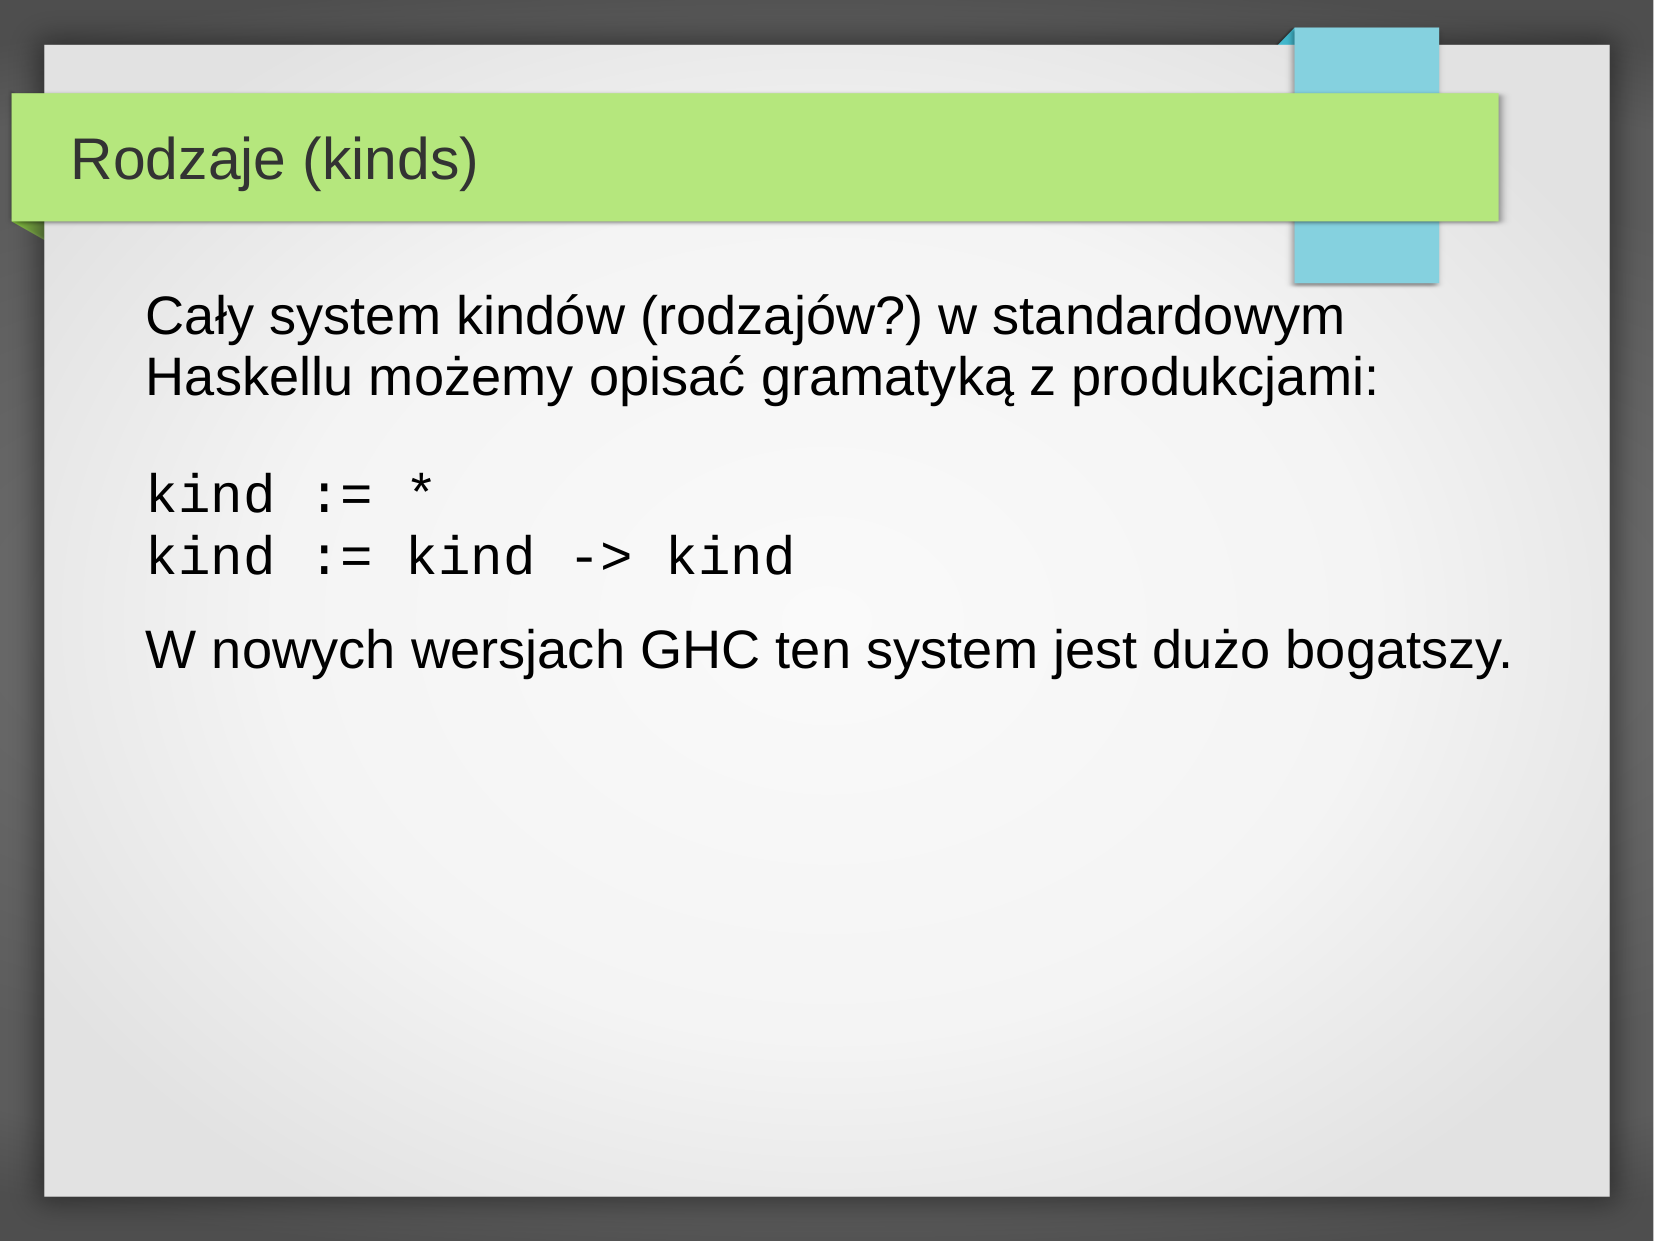

# Rodzaje (kinds)
Cały system kindów (rodzajów?) w standardowym Haskellu możemy opisać gramatyką z produkcjami:
kind := *
kind := kind -> kind
W nowych wersjach GHC ten system jest dużo bogatszy.